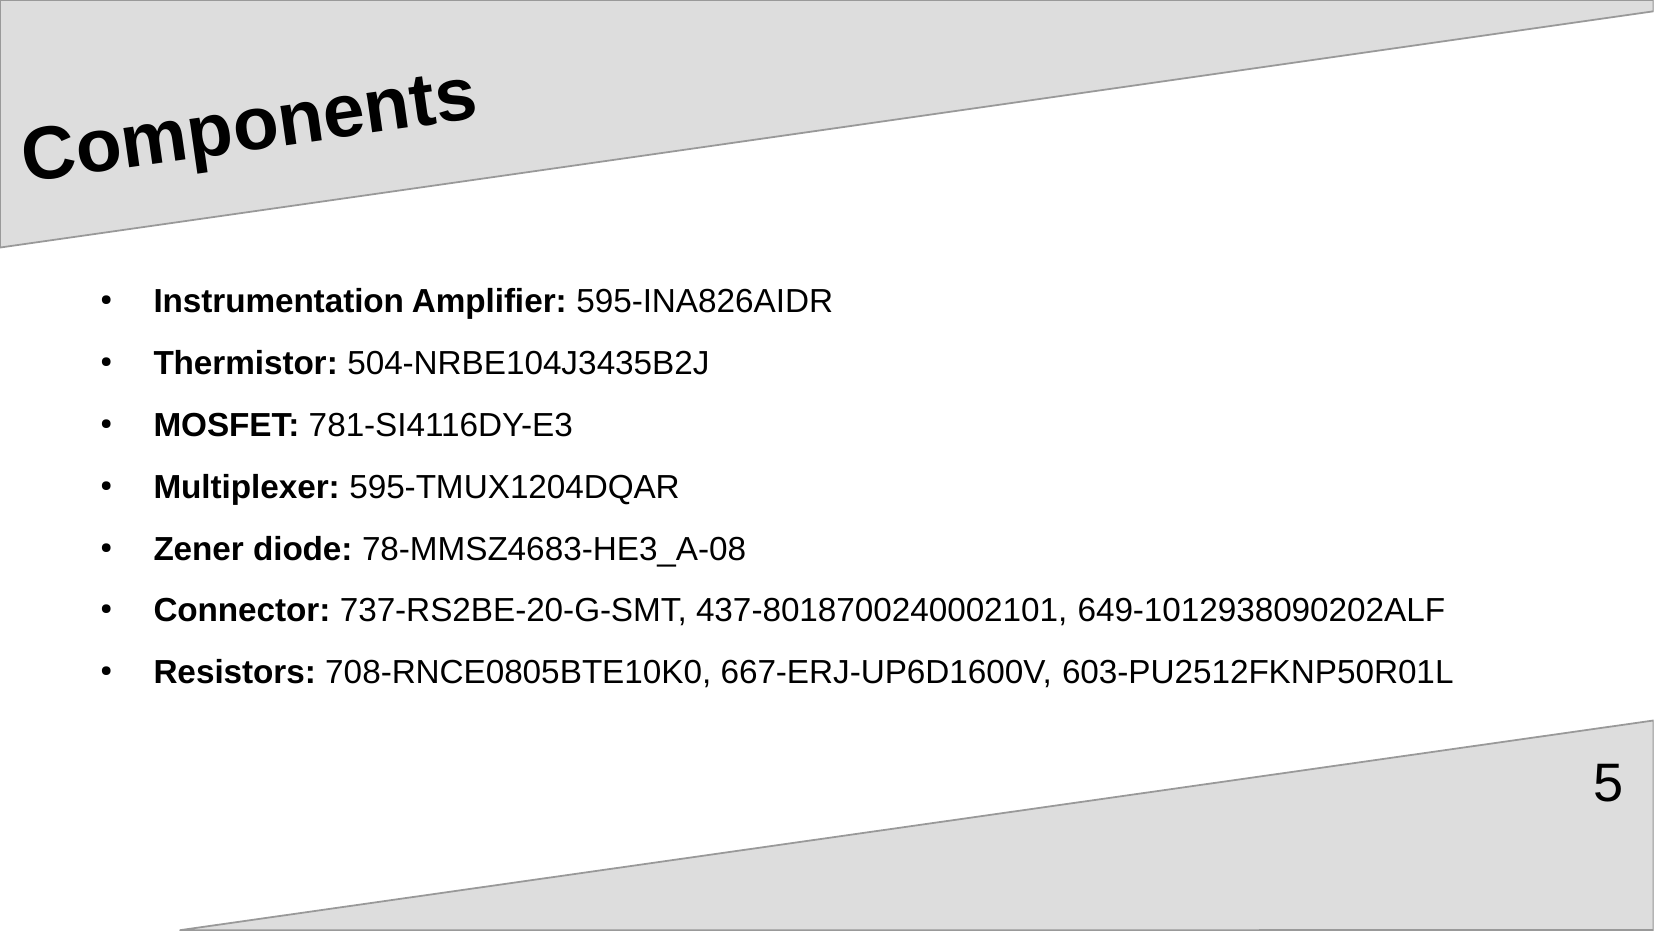

# Components
Instrumentation Amplifier: 595-INA826AIDR
Thermistor: 504-NRBE104J3435B2J
MOSFET: 781-SI4116DY-E3
Multiplexer: 595-TMUX1204DQAR
Zener diode: 78-MMSZ4683-HE3_A-08
Connector: 737-RS2BE-20-G-SMT, 437-8018700240002101, 649-1012938090202ALF
Resistors: 708-RNCE0805BTE10K0, 667-ERJ-UP6D1600V, 603-PU2512FKNP50R01L
5